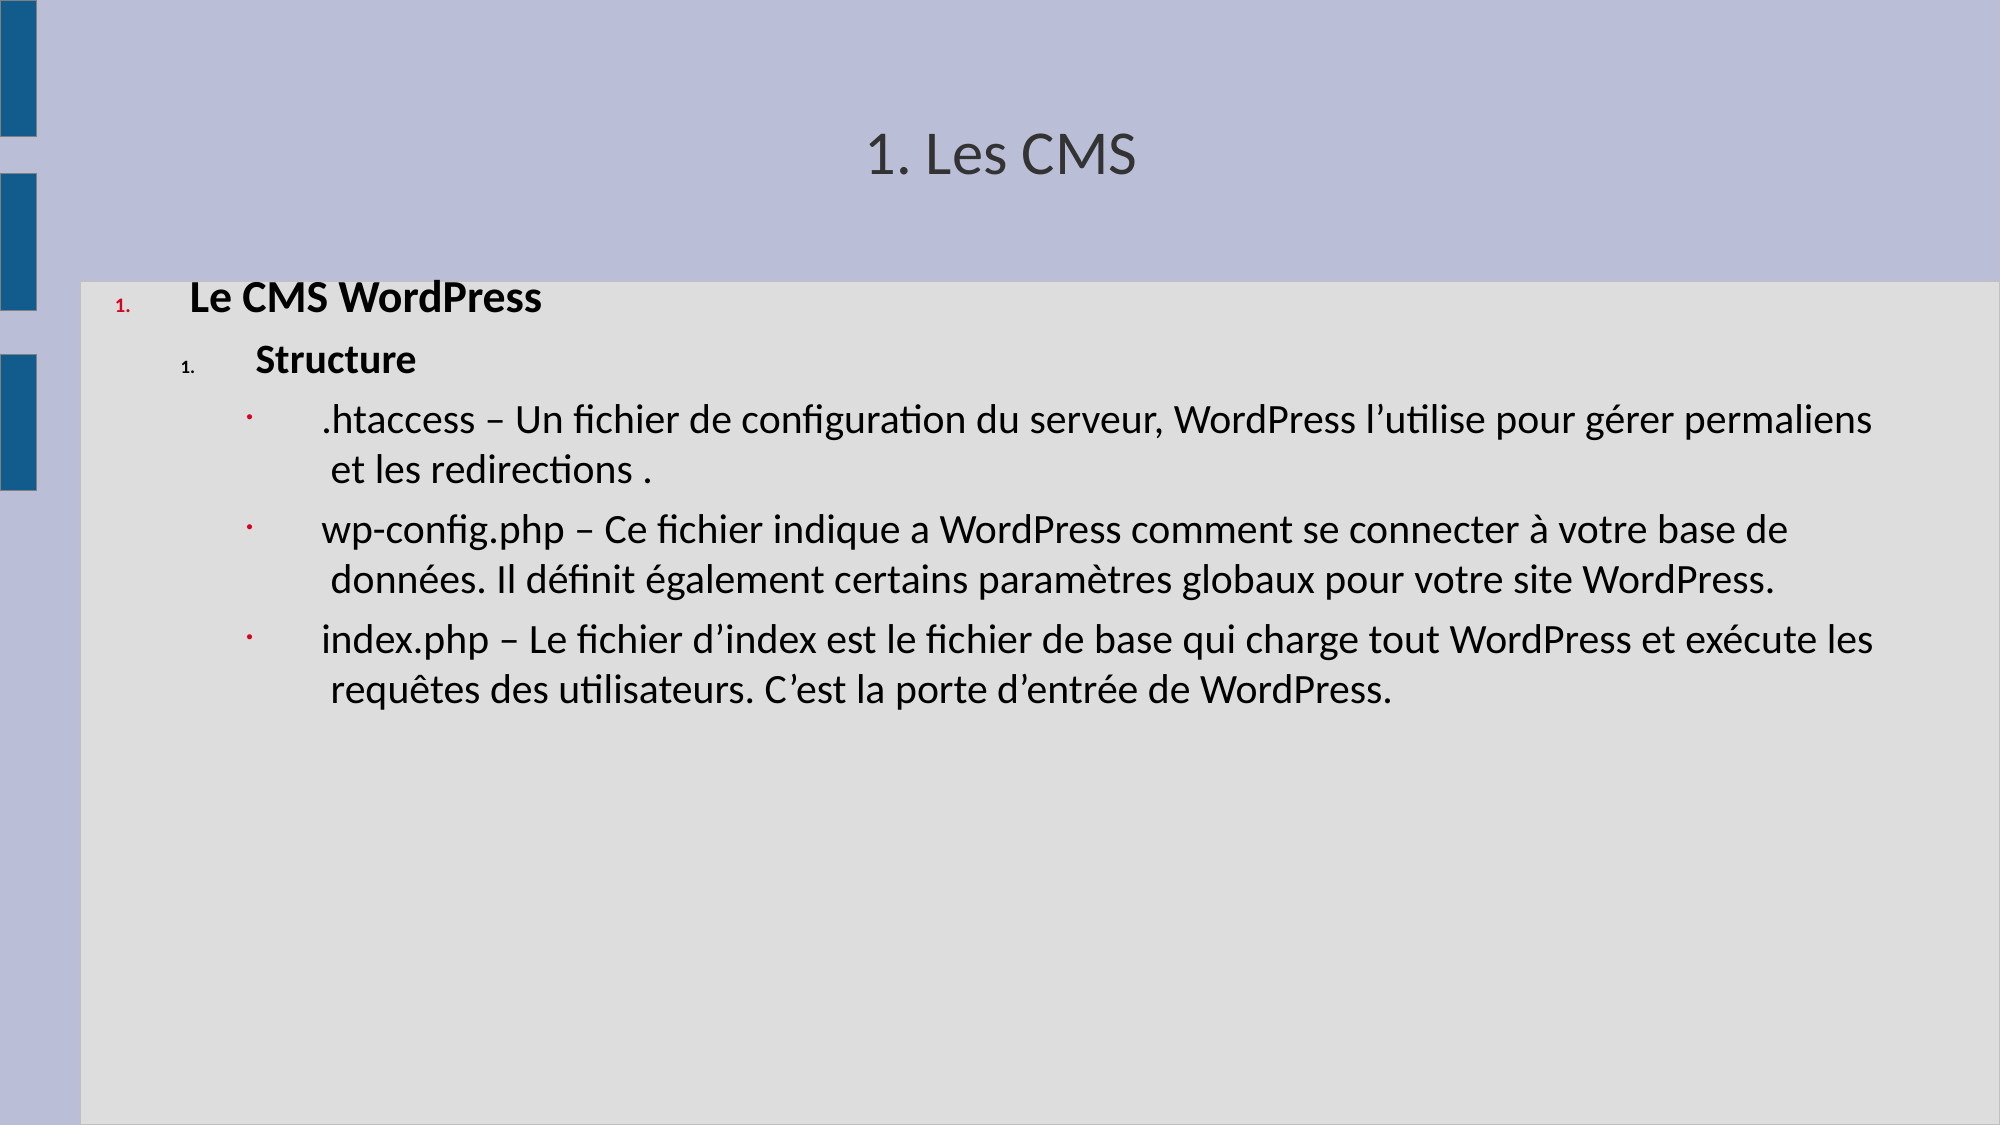

# 1. Les CMS
Le CMS WordPress
Structure
.htaccess – Un fichier de configuration du serveur, WordPress l’utilise pour gérer permaliens et les redirections .
wp-config.php – Ce fichier indique a WordPress comment se connecter à votre base de données. Il définit également certains paramètres globaux pour votre site WordPress.
index.php – Le fichier d’index est le fichier de base qui charge tout WordPress et exécute les requêtes des utilisateurs. C’est la porte d’entrée de WordPress.